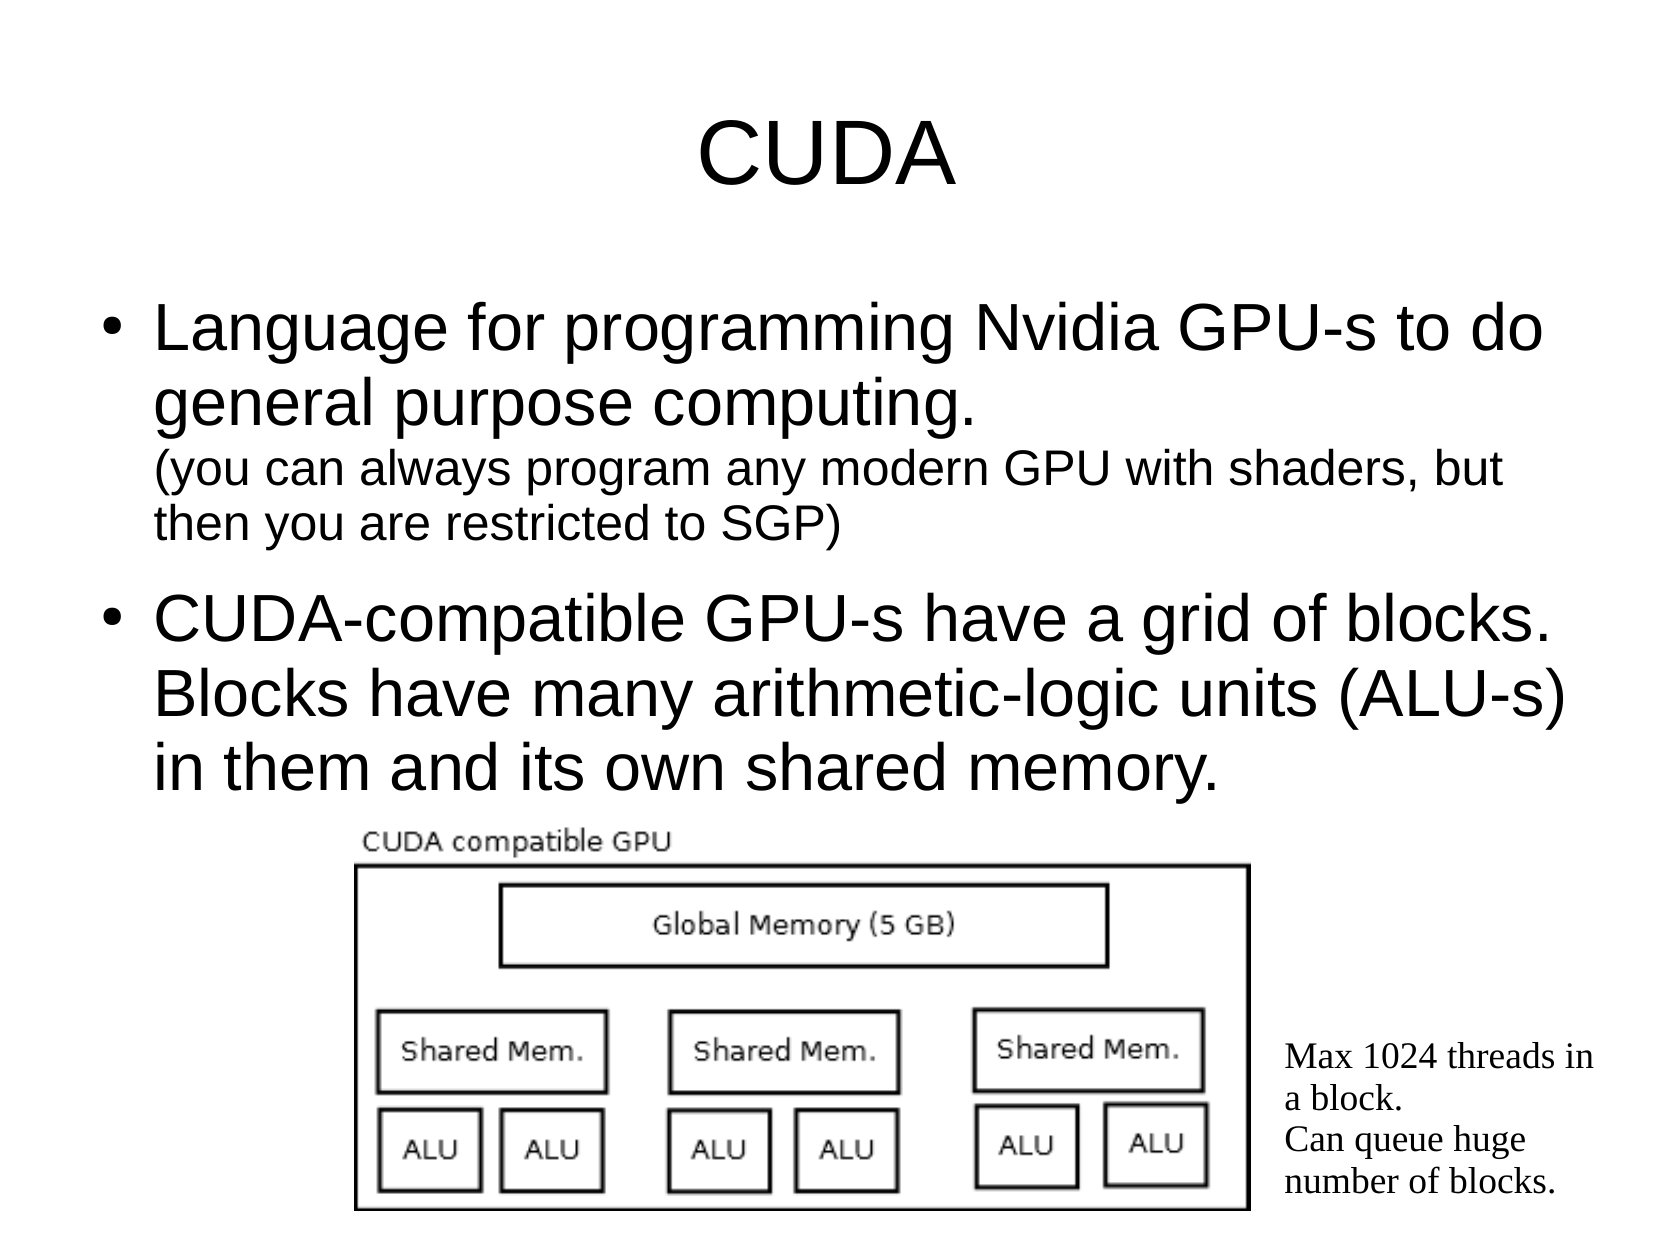

# CUDA
Language for programming Nvidia GPU-s to do general purpose computing.
(you can always program any modern GPU with shaders, but then you are restricted to SGP)
CUDA-compatible GPU-s have a grid of blocks. Blocks have many arithmetic-logic units (ALU-s) in them and its own shared memory.
Max 1024 threads in a block.
Can queue huge number of blocks.